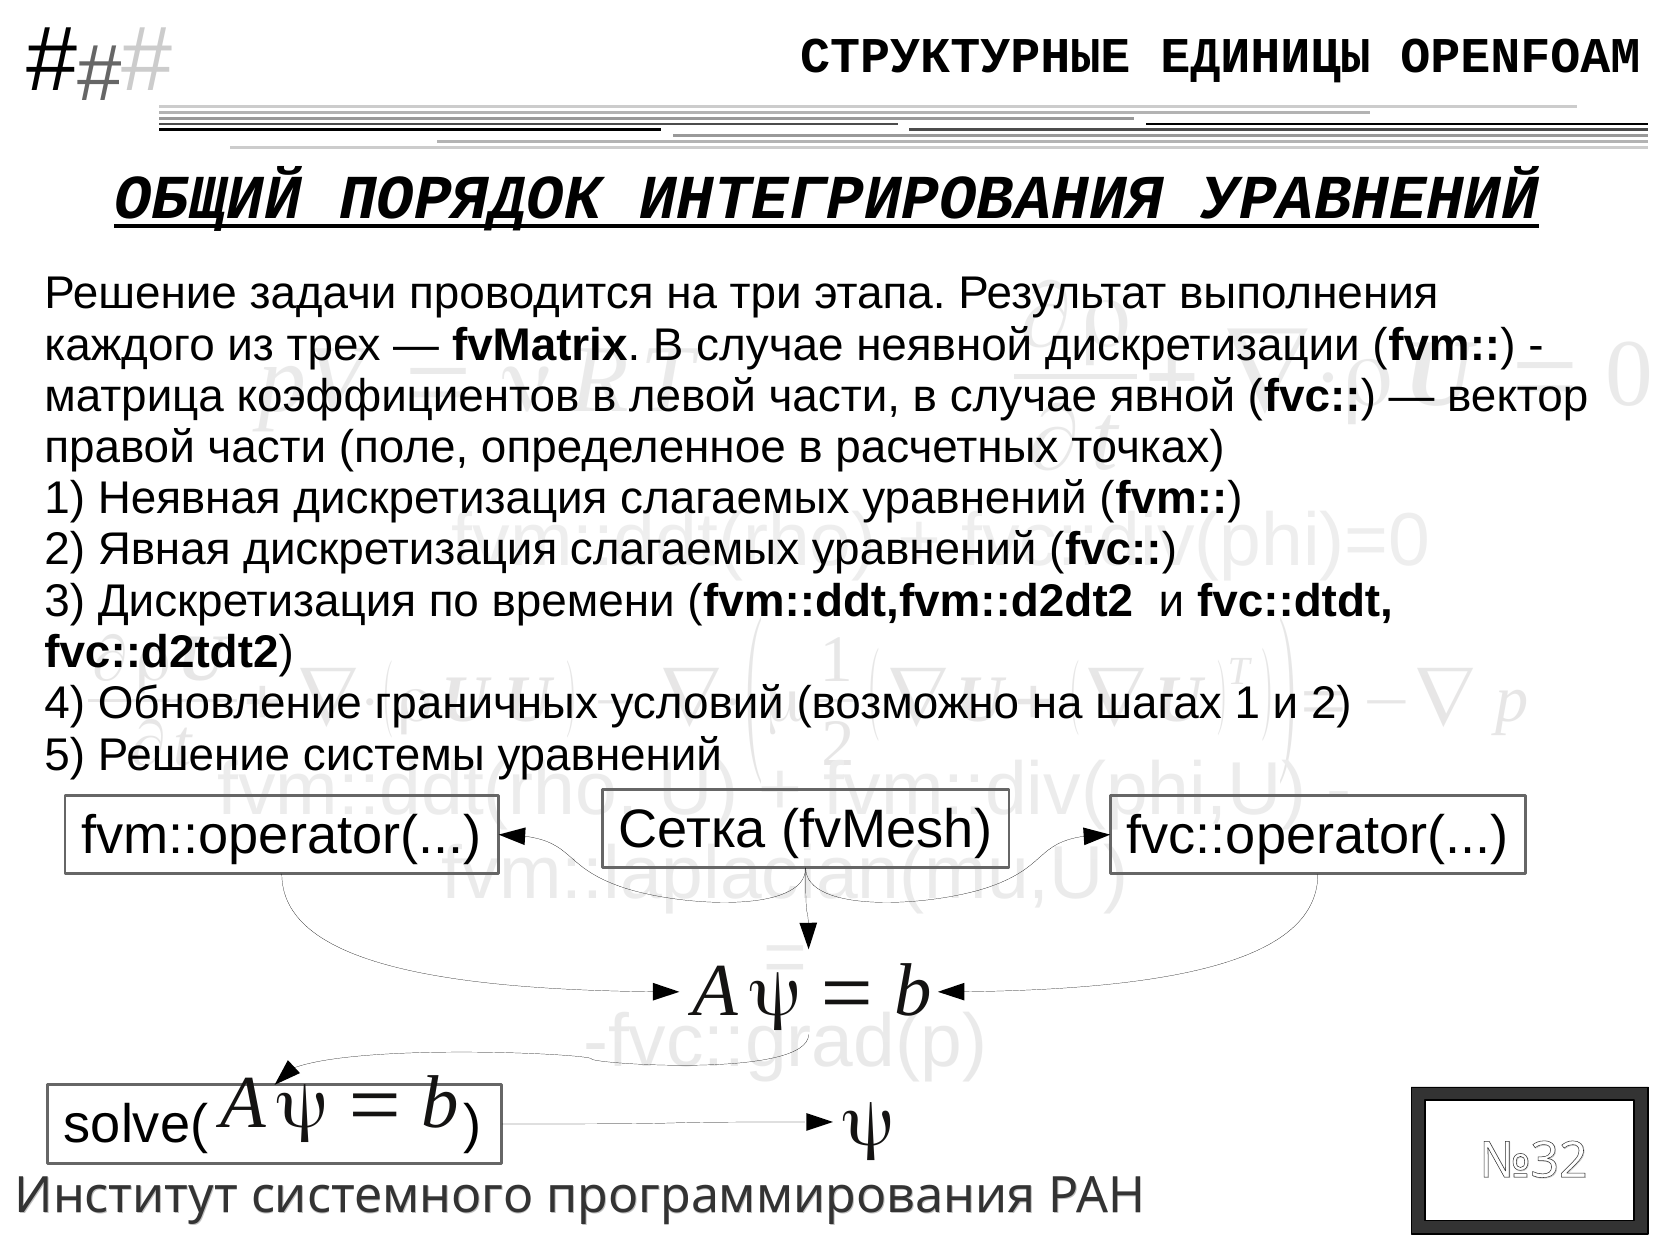

# ОБЩИЙ ПОРЯДОК ИНТЕГРИРОВАНИЯ УРАВНЕНИЙ
Решение задачи проводится на три этапа. Результат выполнения каждого из трех — fvMatrix. В случае неявной дискретизации (fvm::) - матрица коэффициентов в левой части, в случае явной (fvc::) — вектор правой части (поле, определенное в расчетных точках)
1) Неявная дискретизация слагаемых уравнений (fvm::)
2) Явная дискретизация слагаемых уравнений (fvc::)
3) Дискретизация по времени (fvm::ddt,fvm::d2dt2 и fvc::dtdt, fvc::d2tdt2)
4) Обновление граничных условий (возможно на шагах 1 и 2)
5) Решение системы уравнений
Сетка (fvMesh)
fvm::operator(...)
fvc::operator(...)
solve( )